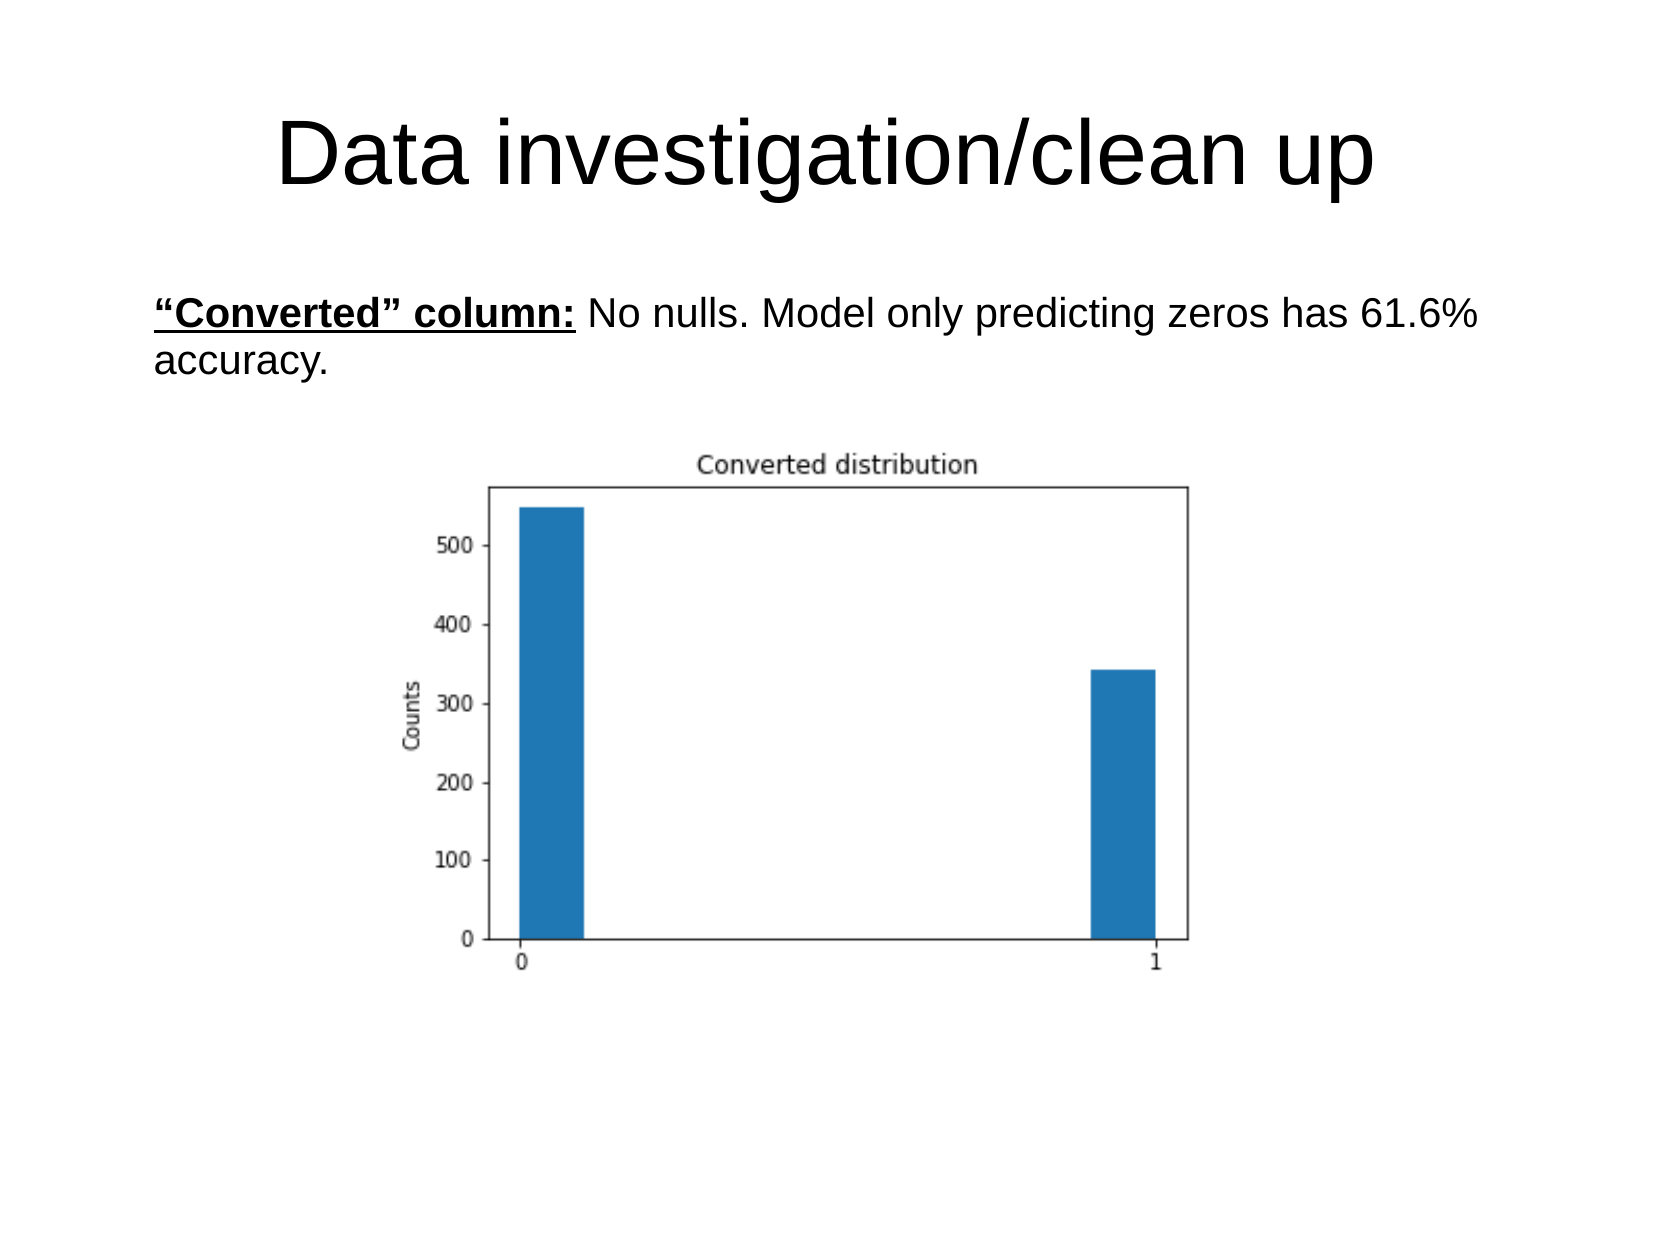

# Data investigation/clean up
“Converted” column: No nulls. Model only predicting zeros has 61.6% accuracy.